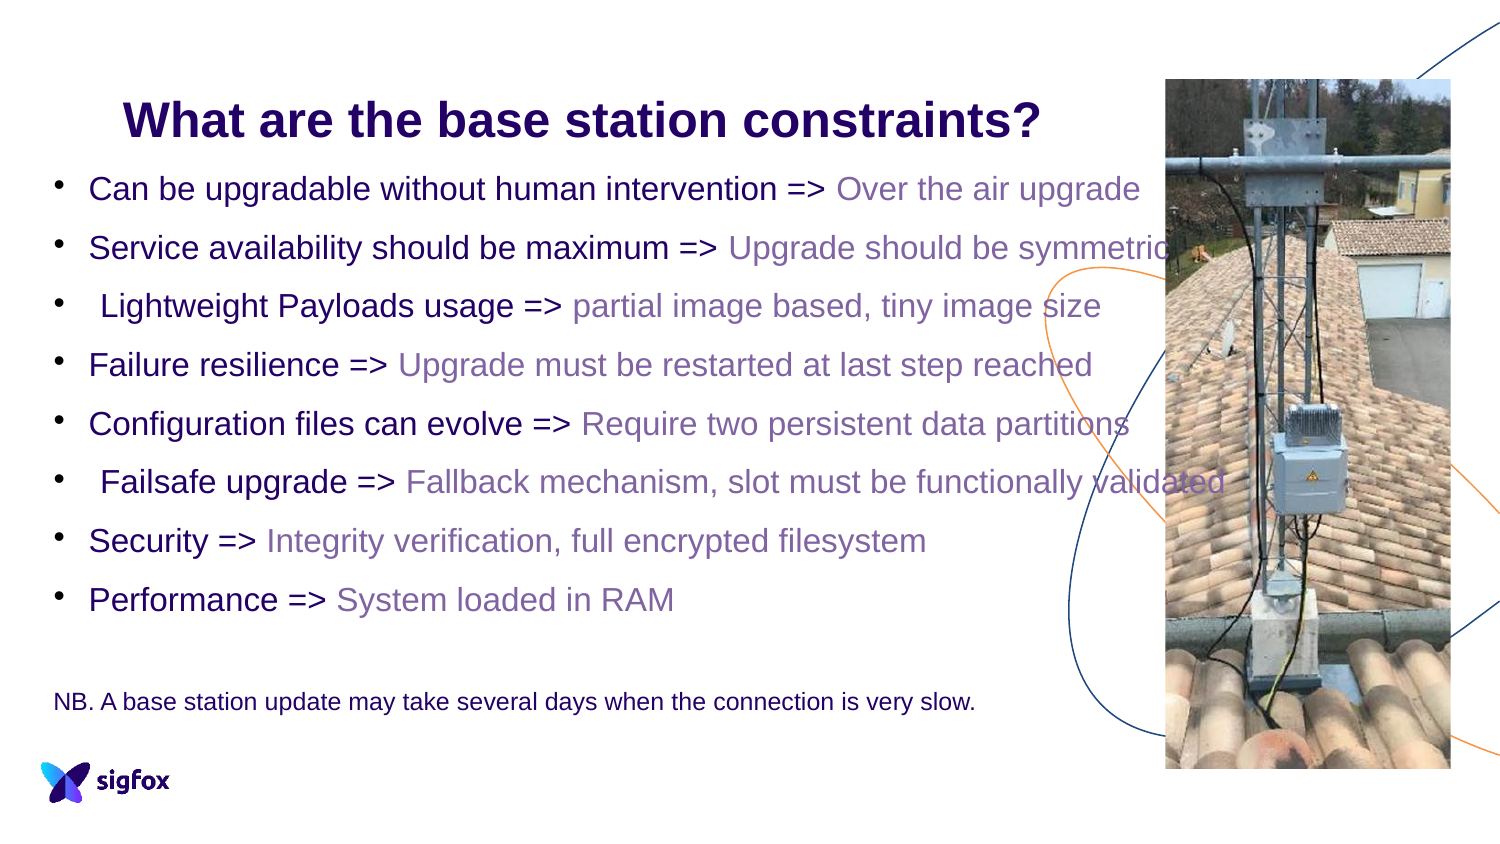

What are the base station constraints?
Can be upgradable without human intervention => Over the air upgrade
Service availability should be maximum => Upgrade should be symmetric
Lightweight Payloads usage => partial image based, tiny image size
Failure resilience => Upgrade must be restarted at last step reached
Configuration files can evolve => Require two persistent data partitions
Failsafe upgrade => Fallback mechanism, slot must be functionally validated
Security => Integrity verification, full encrypted filesystem
Performance => System loaded in RAM
NB. A base station update may take several days when the connection is very slow.